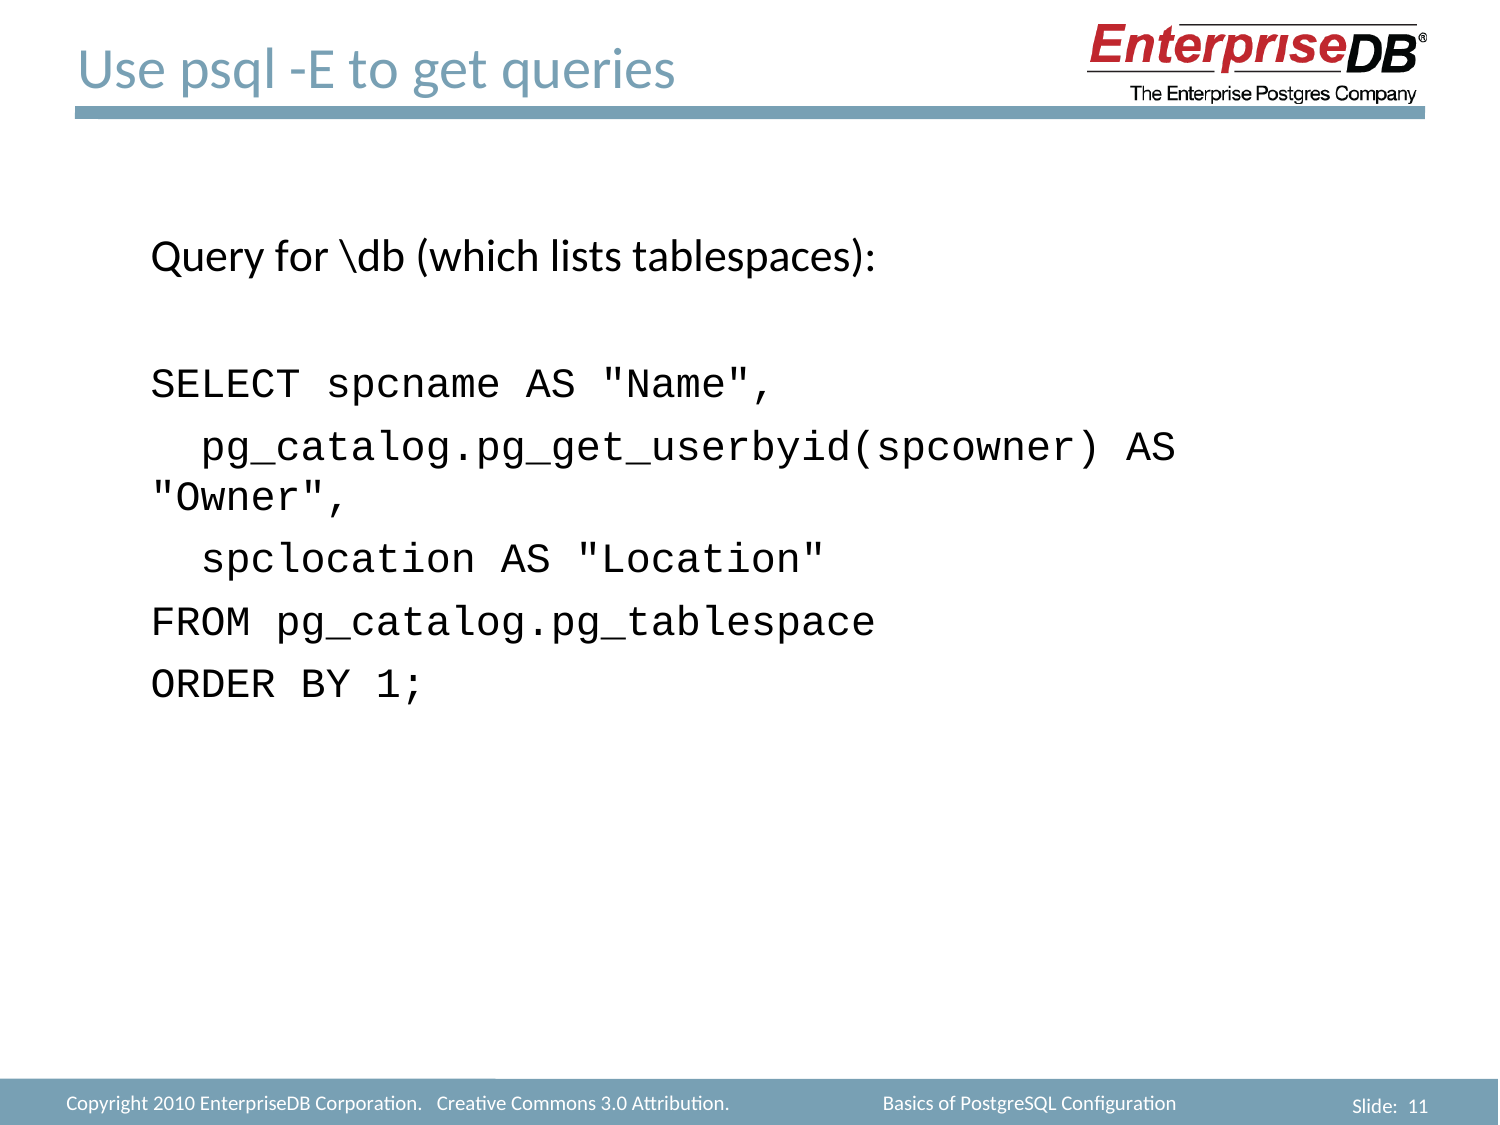

# Use psql -E to get queries
Query for \db (which lists tablespaces):
SELECT spcname AS "Name",
 pg_catalog.pg_get_userbyid(spcowner) AS "Owner",
 spclocation AS "Location"
FROM pg_catalog.pg_tablespace
ORDER BY 1;